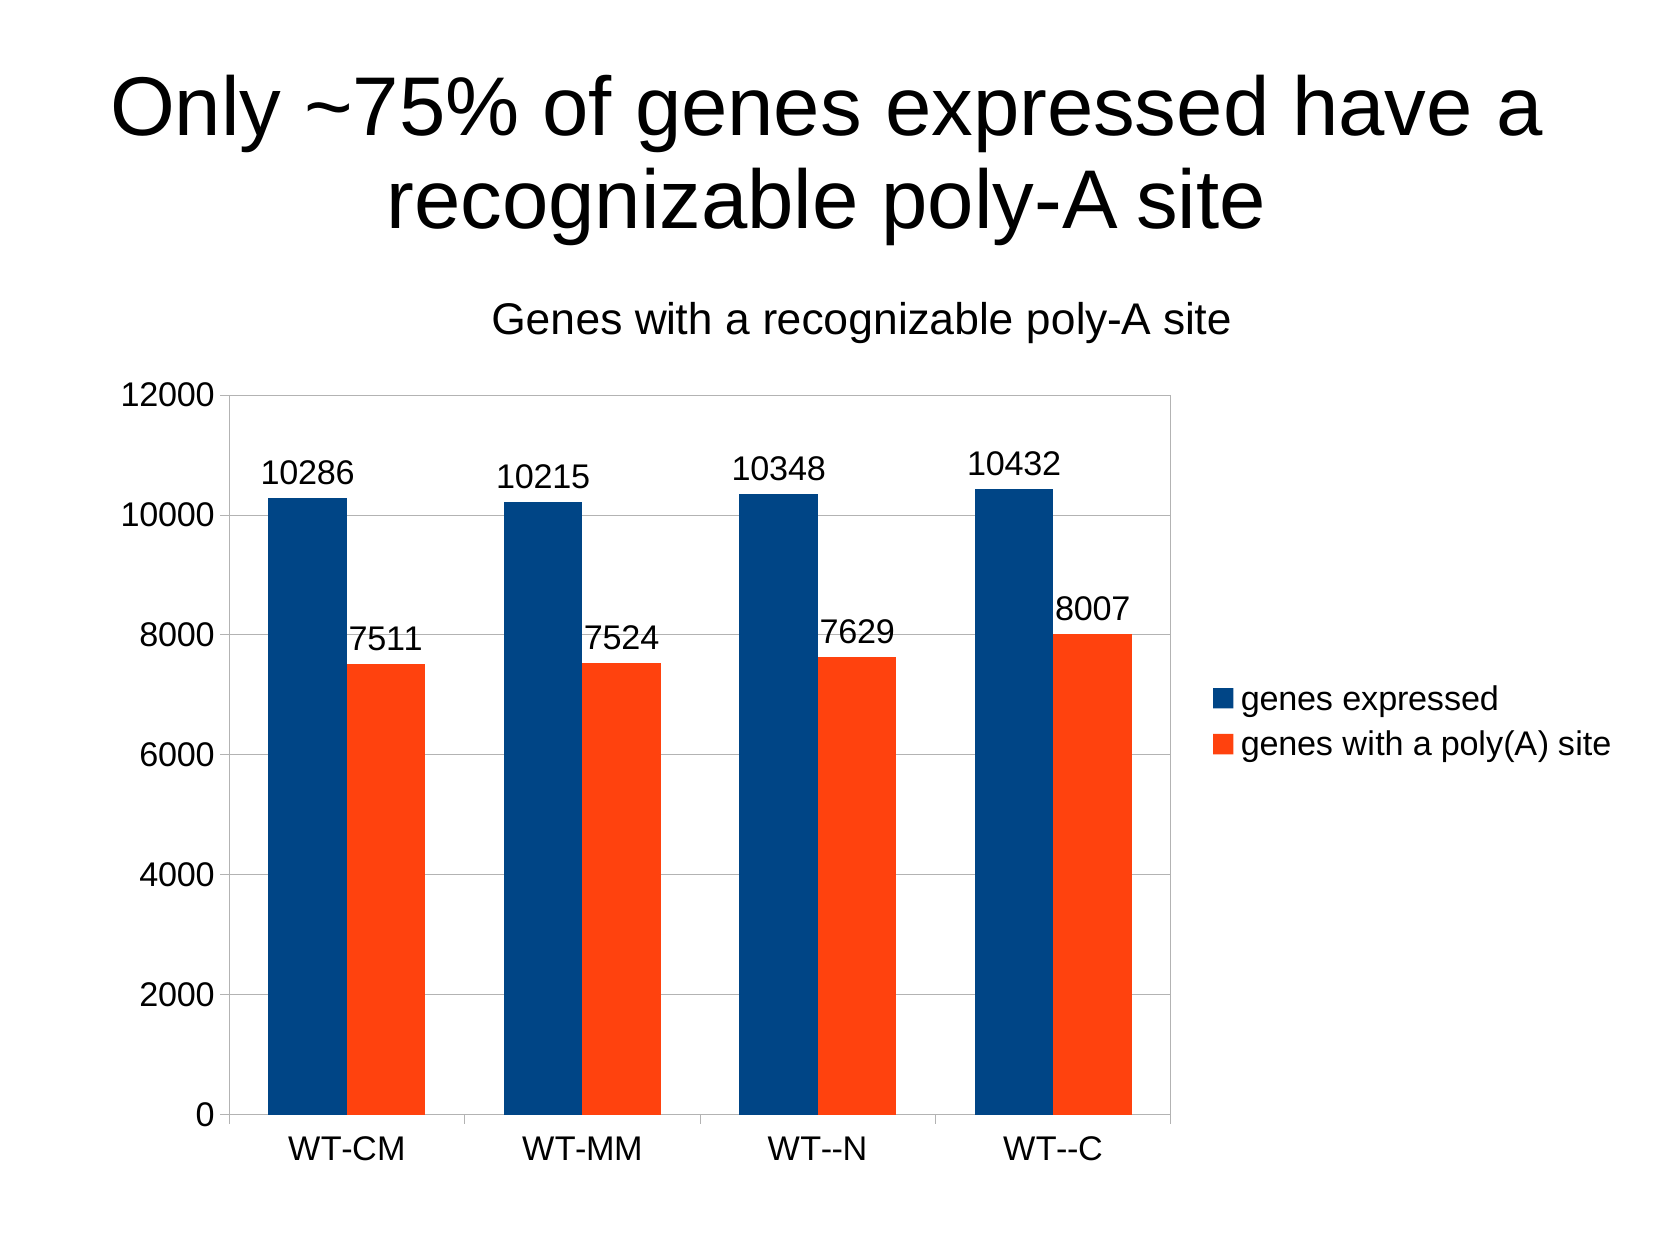

# Only ~75% of genes expressed have a recognizable poly-A site
### Chart: Genes with a recognizable poly-A site
| Category | genes expressed | genes with a poly(A) site |
|---|---|---|
| WT-CM | 10286.0 | 7511.0 |
| WT-MM | 10215.0 | 7524.0 |
| WT--N | 10348.0 | 7629.0 |
| WT--C | 10432.0 | 8007.0 |